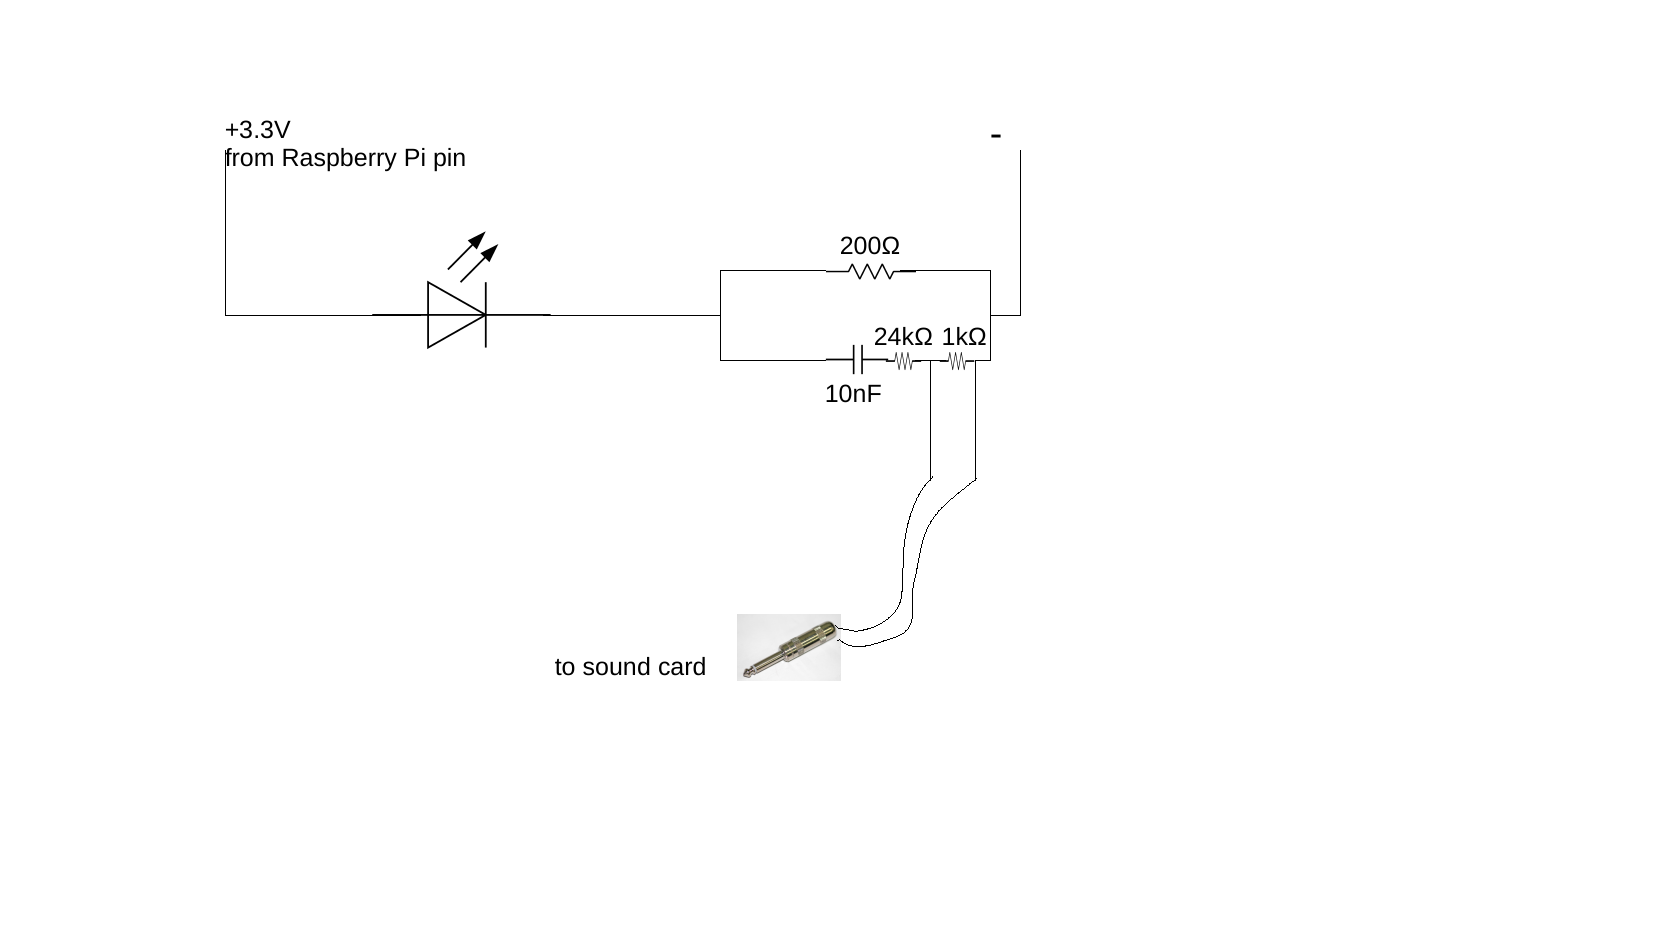

-
+3.3V
from Raspberry Pi pin
200Ω
24kΩ
1kΩ
10nF
to sound card